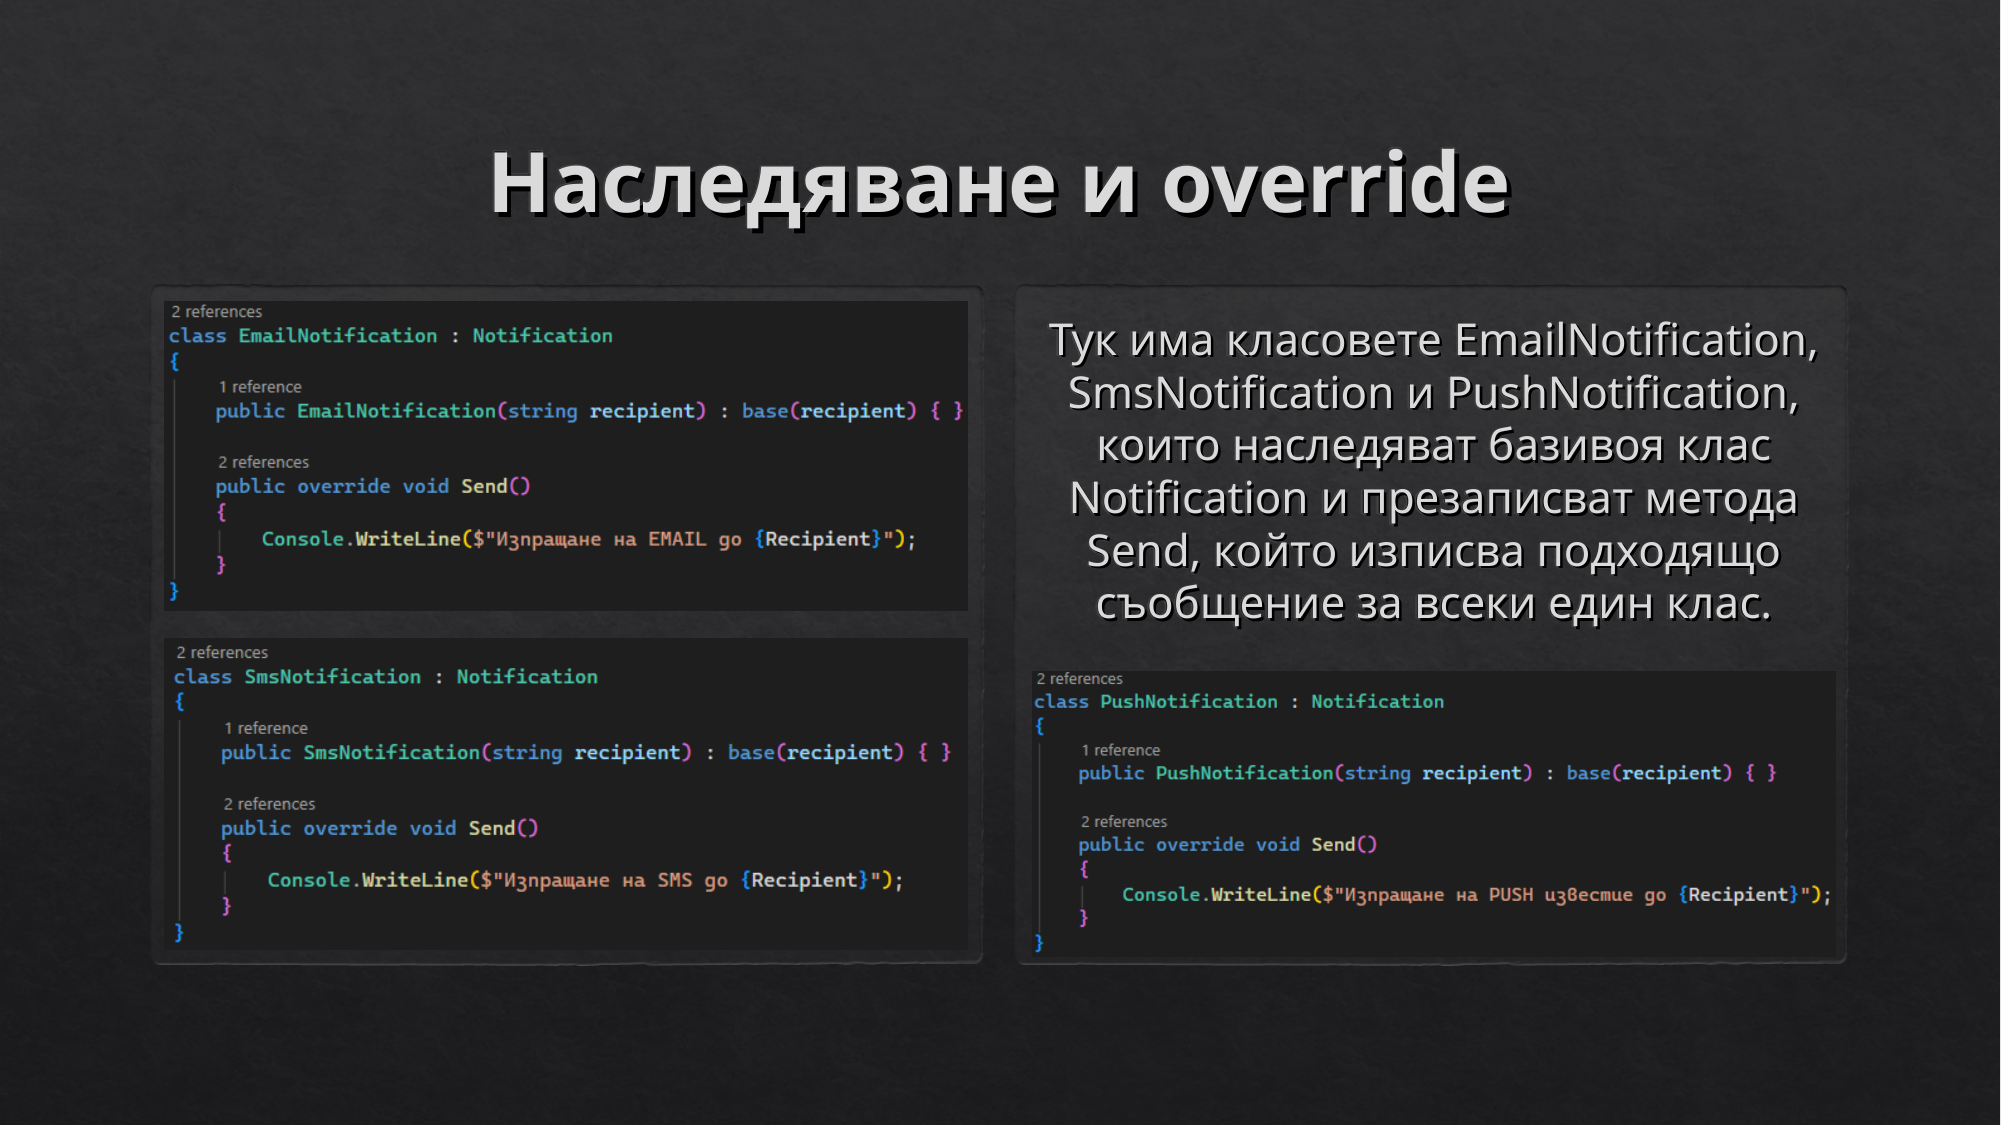

# Наследяване и override
Тук има класовете EmailNotification, SmsNotification и PushNotification, които наследяват базивоя клас Notification и презаписват метода Send, който изписва подходящо съобщение за всеки един клас.